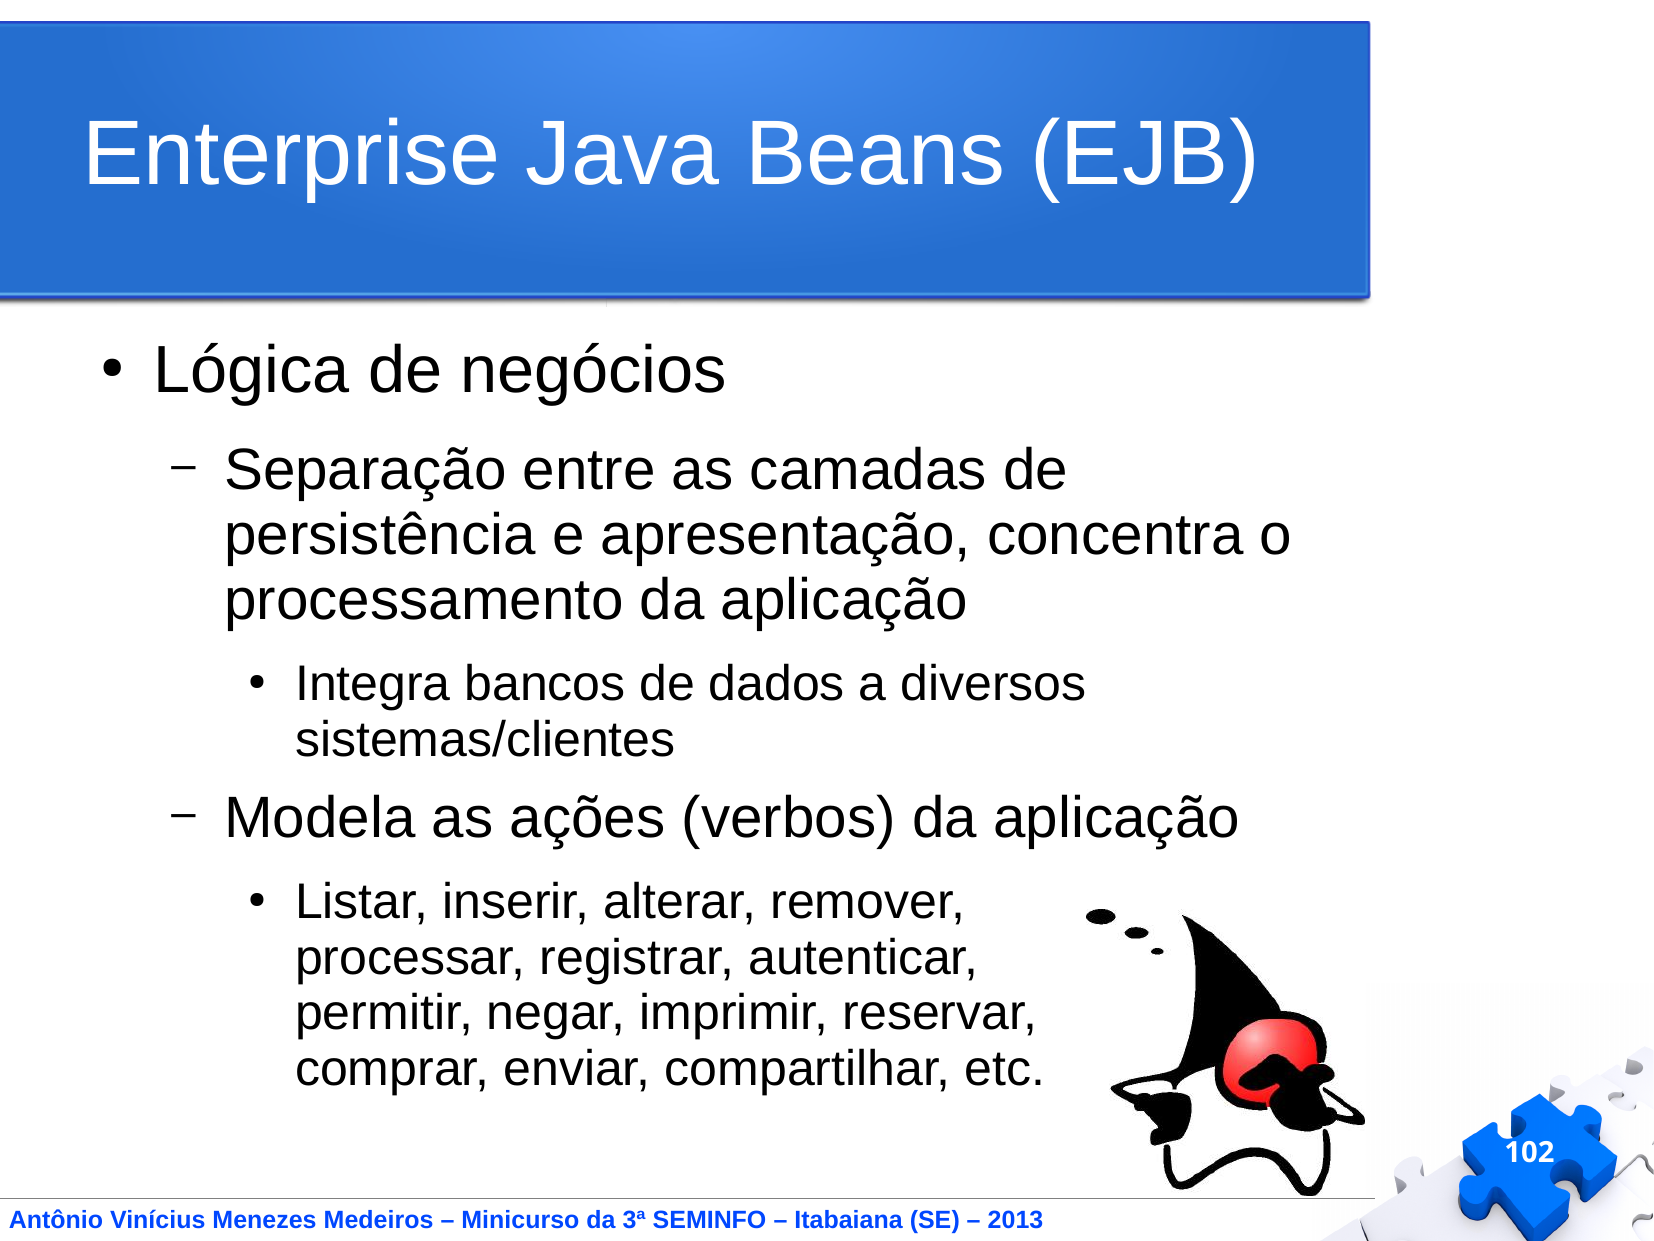

# Enterprise Java Beans (EJB)
Lógica de negócios
Separação entre as camadas de persistência e apresentação, concentra o processamento da aplicação
Integra bancos de dados a diversos sistemas/clientes
Modela as ações (verbos) da aplicação
Listar, inserir, alterar, remover, processar, registrar, autenticar, permitir, negar, imprimir, reservar, comprar, enviar, compartilhar, etc.
102